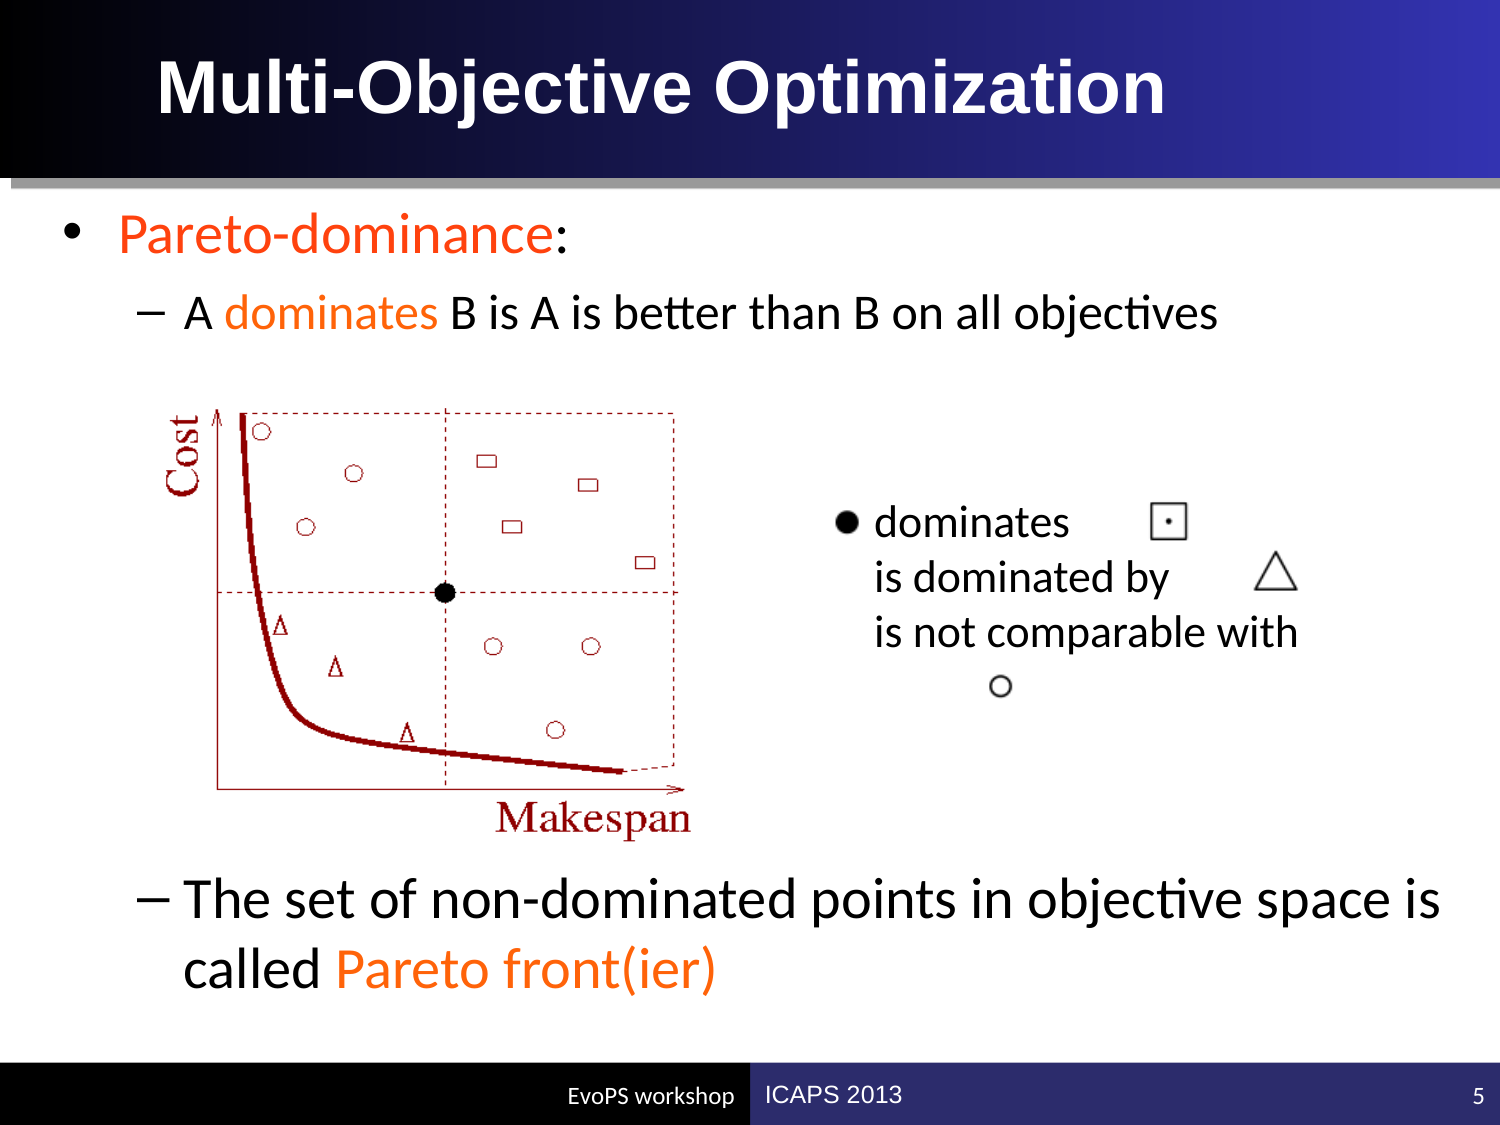

Multi-Objective Optimization
# Pareto-dominance:
A dominates B is A is better than B on all objectives
The set of non-dominated points in objective space is called Pareto front(ier)
dominates
is dominated by
is not comparable with
5